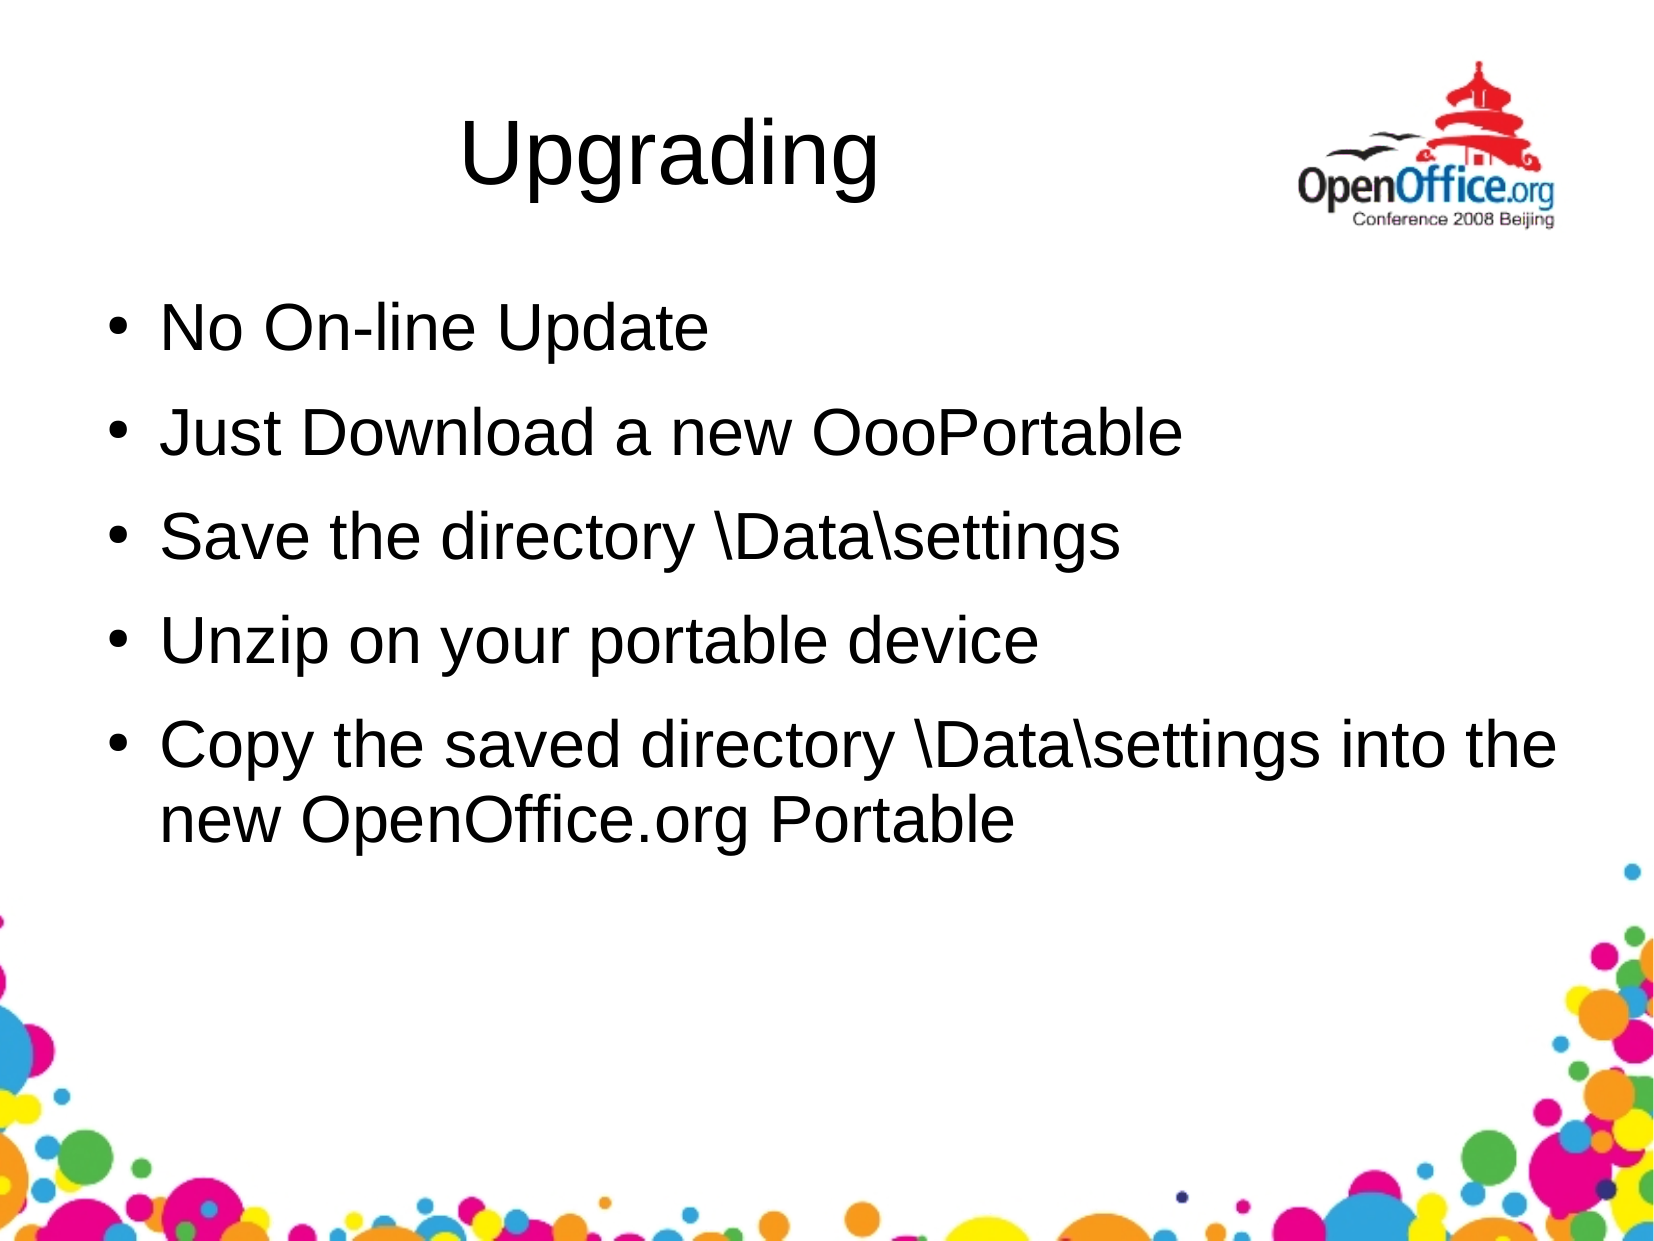

# Upgrading
No On-line Update
Just Download a new OooPortable
Save the directory \Data\settings
Unzip on your portable device
Copy the saved directory \Data\settings into the new OpenOffice.org Portable